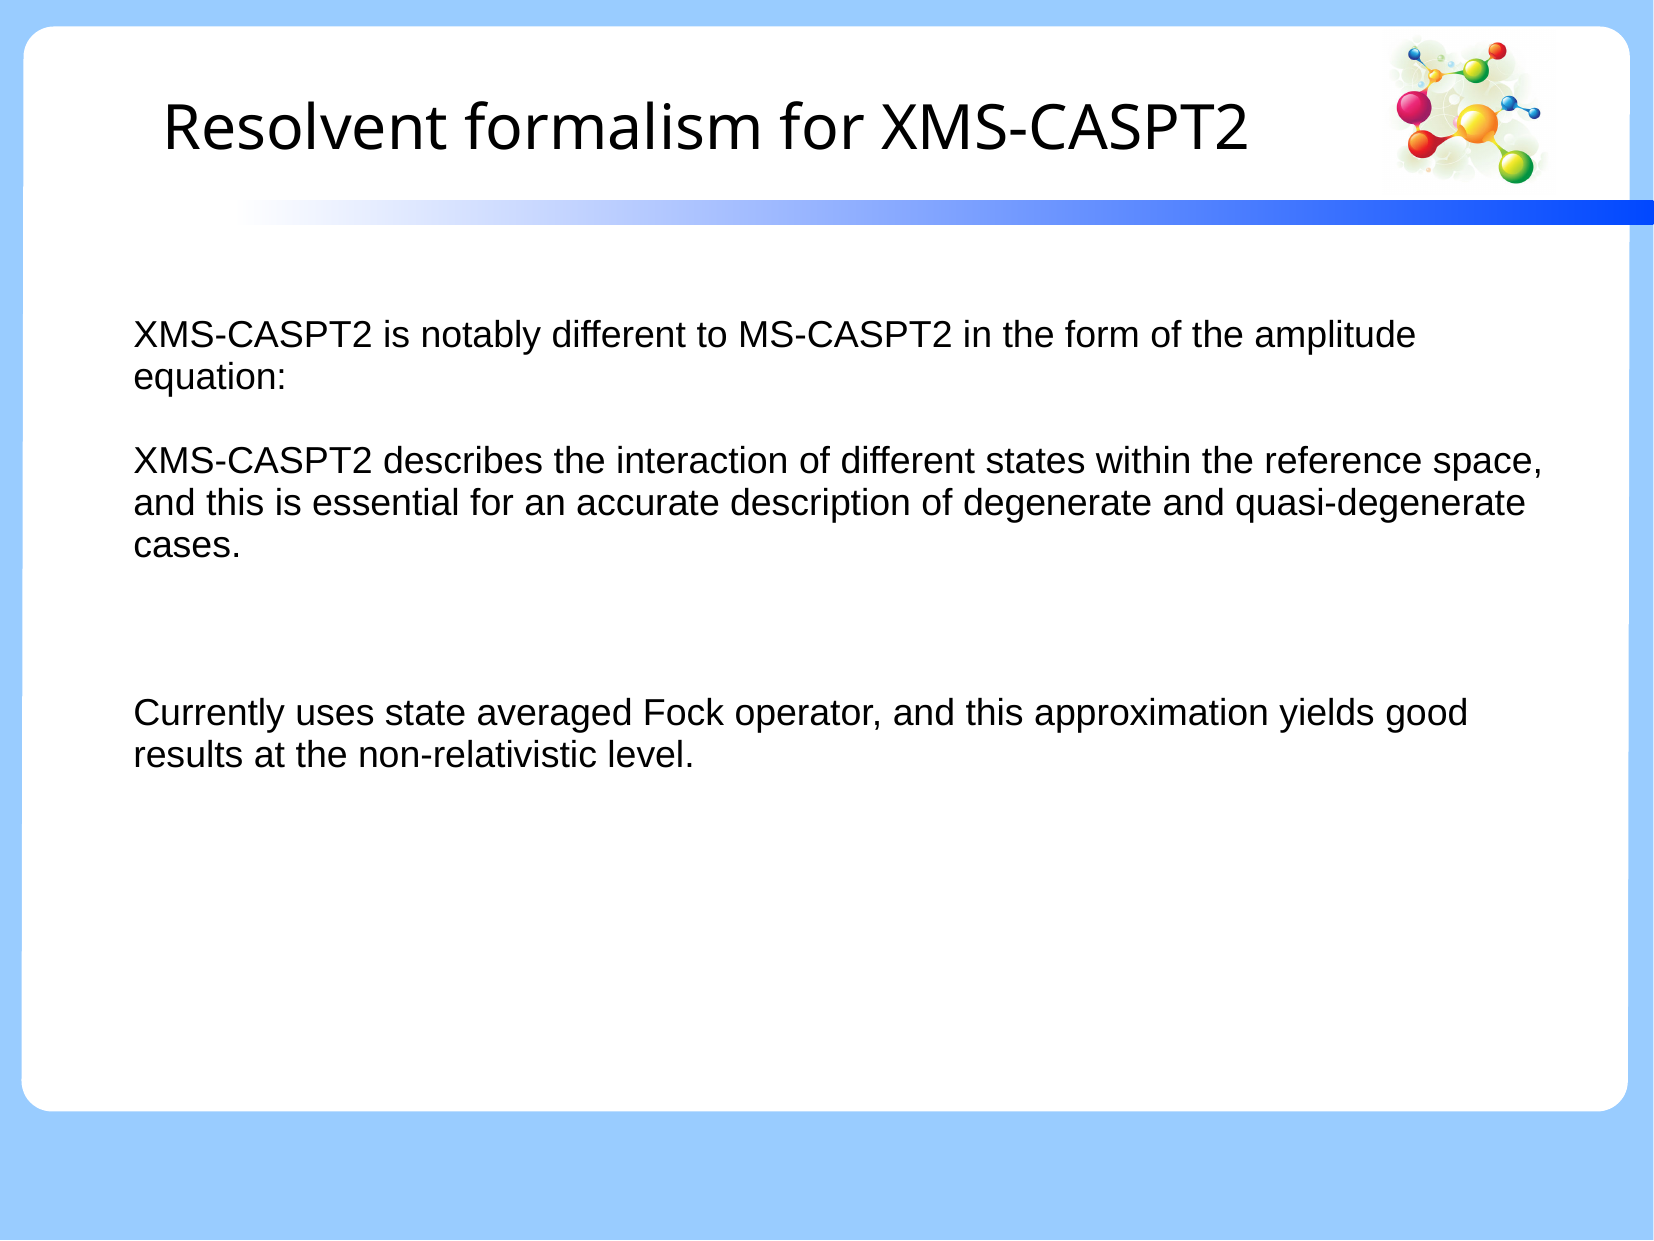

# Resolvent formalism for XMS-CASPT2
XMS-CASPT2 is notably different to MS-CASPT2 in the form of the amplitude equation:
XMS-CASPT2 describes the interaction of different states within the reference space, and this is essential for an accurate description of degenerate and quasi-degenerate cases.
Currently uses state averaged Fock operator, and this approximation yields good results at the non-relativistic level.